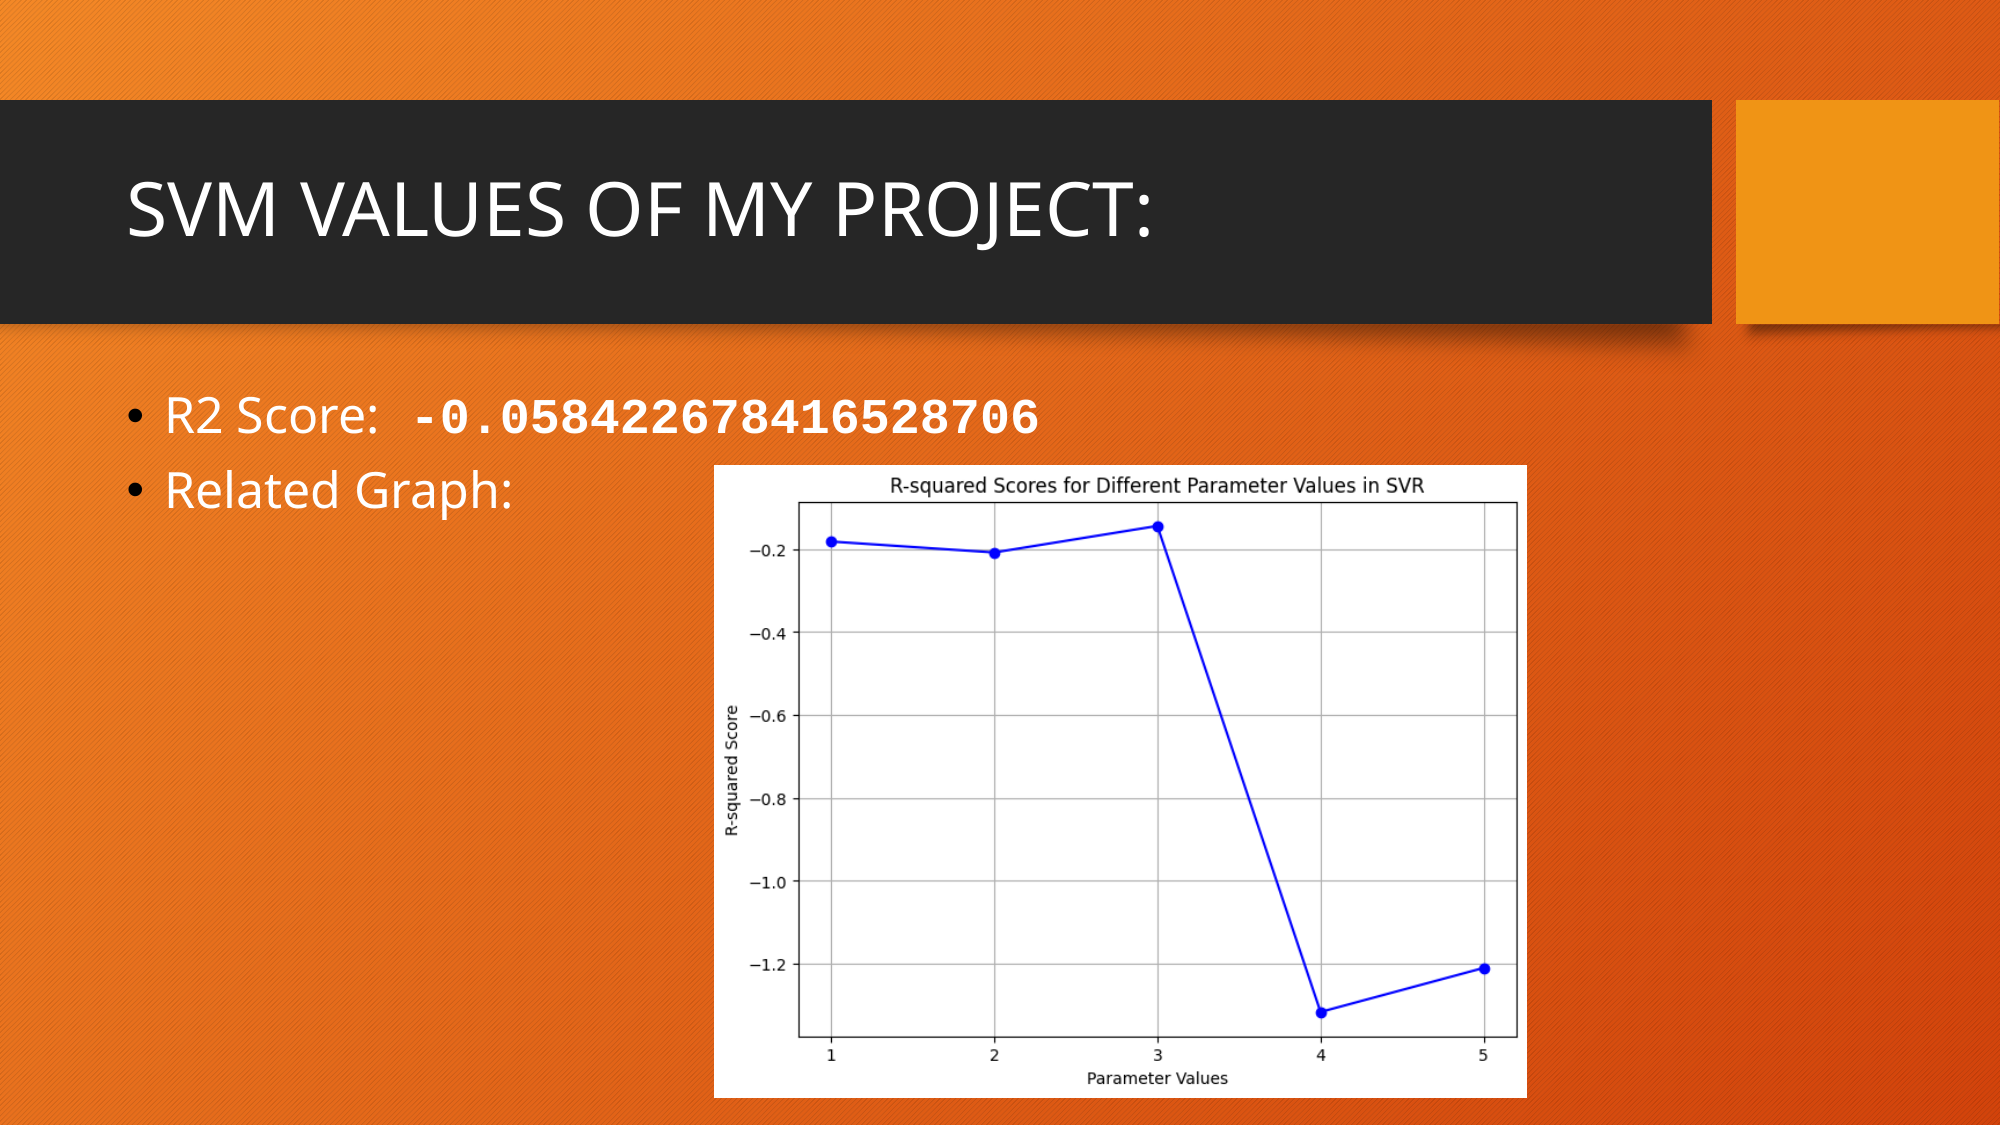

# SVM VALUES OF MY PROJECT:
R2 Score: -0.058422678416528706
Related Graph: